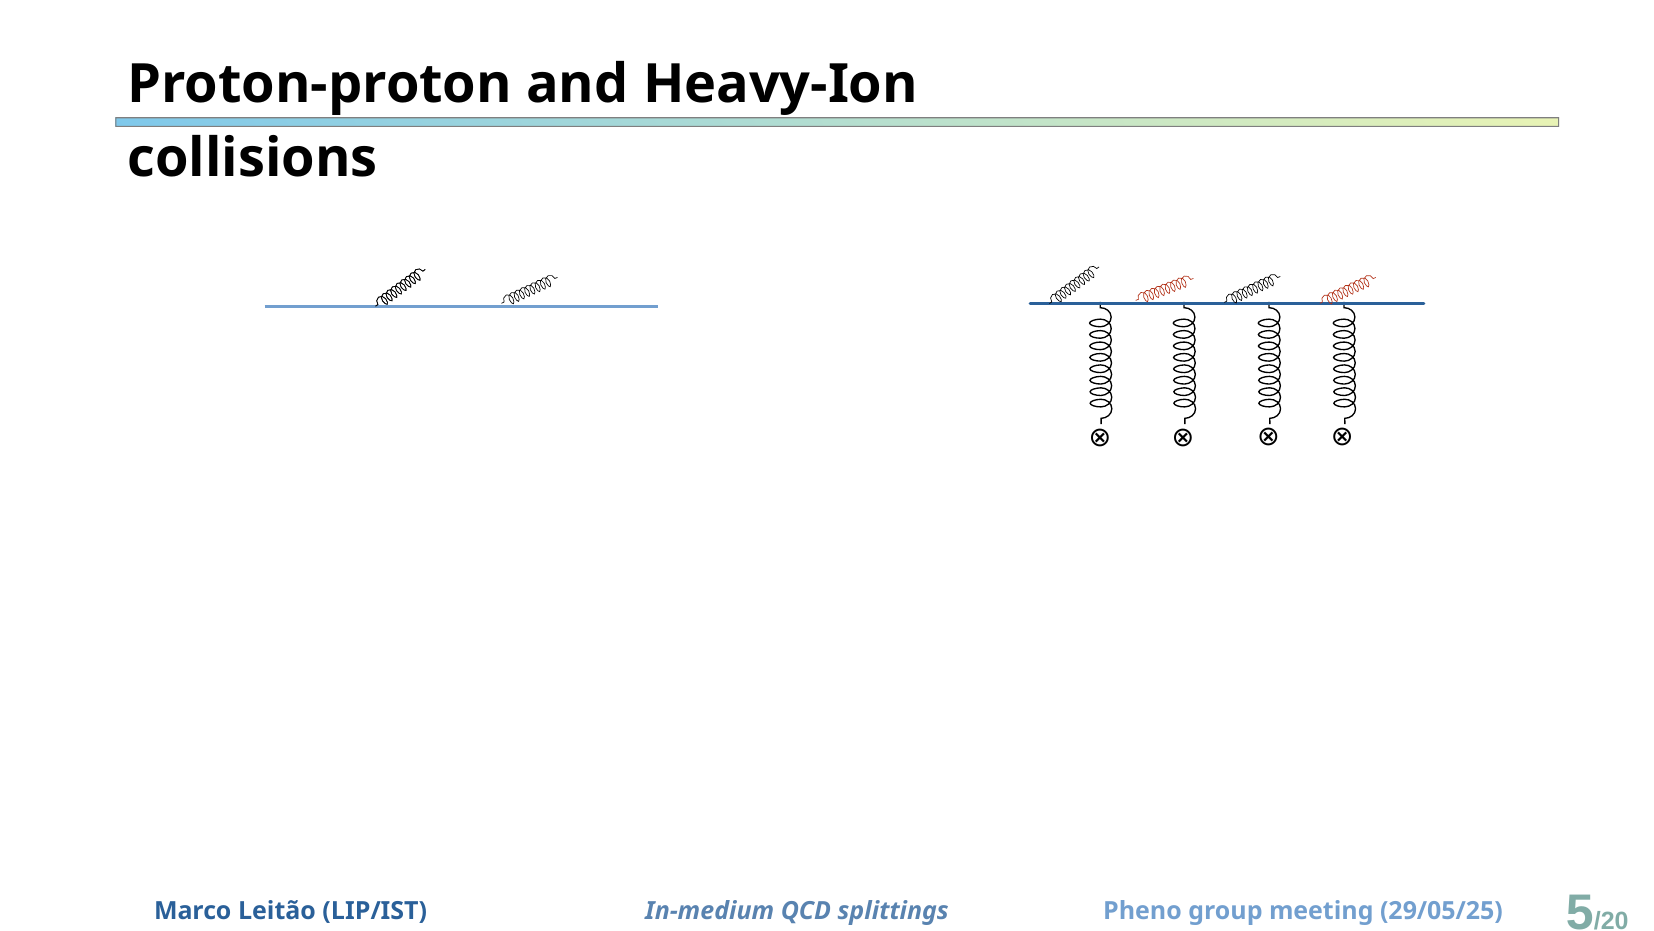

Proton-proton and Heavy-Ion collisions
⊗
⊗
⊗
⊗
5/20
Marco Leitão (LIP/IST)
Pheno group meeting (29/05/25)
In-medium QCD splittings